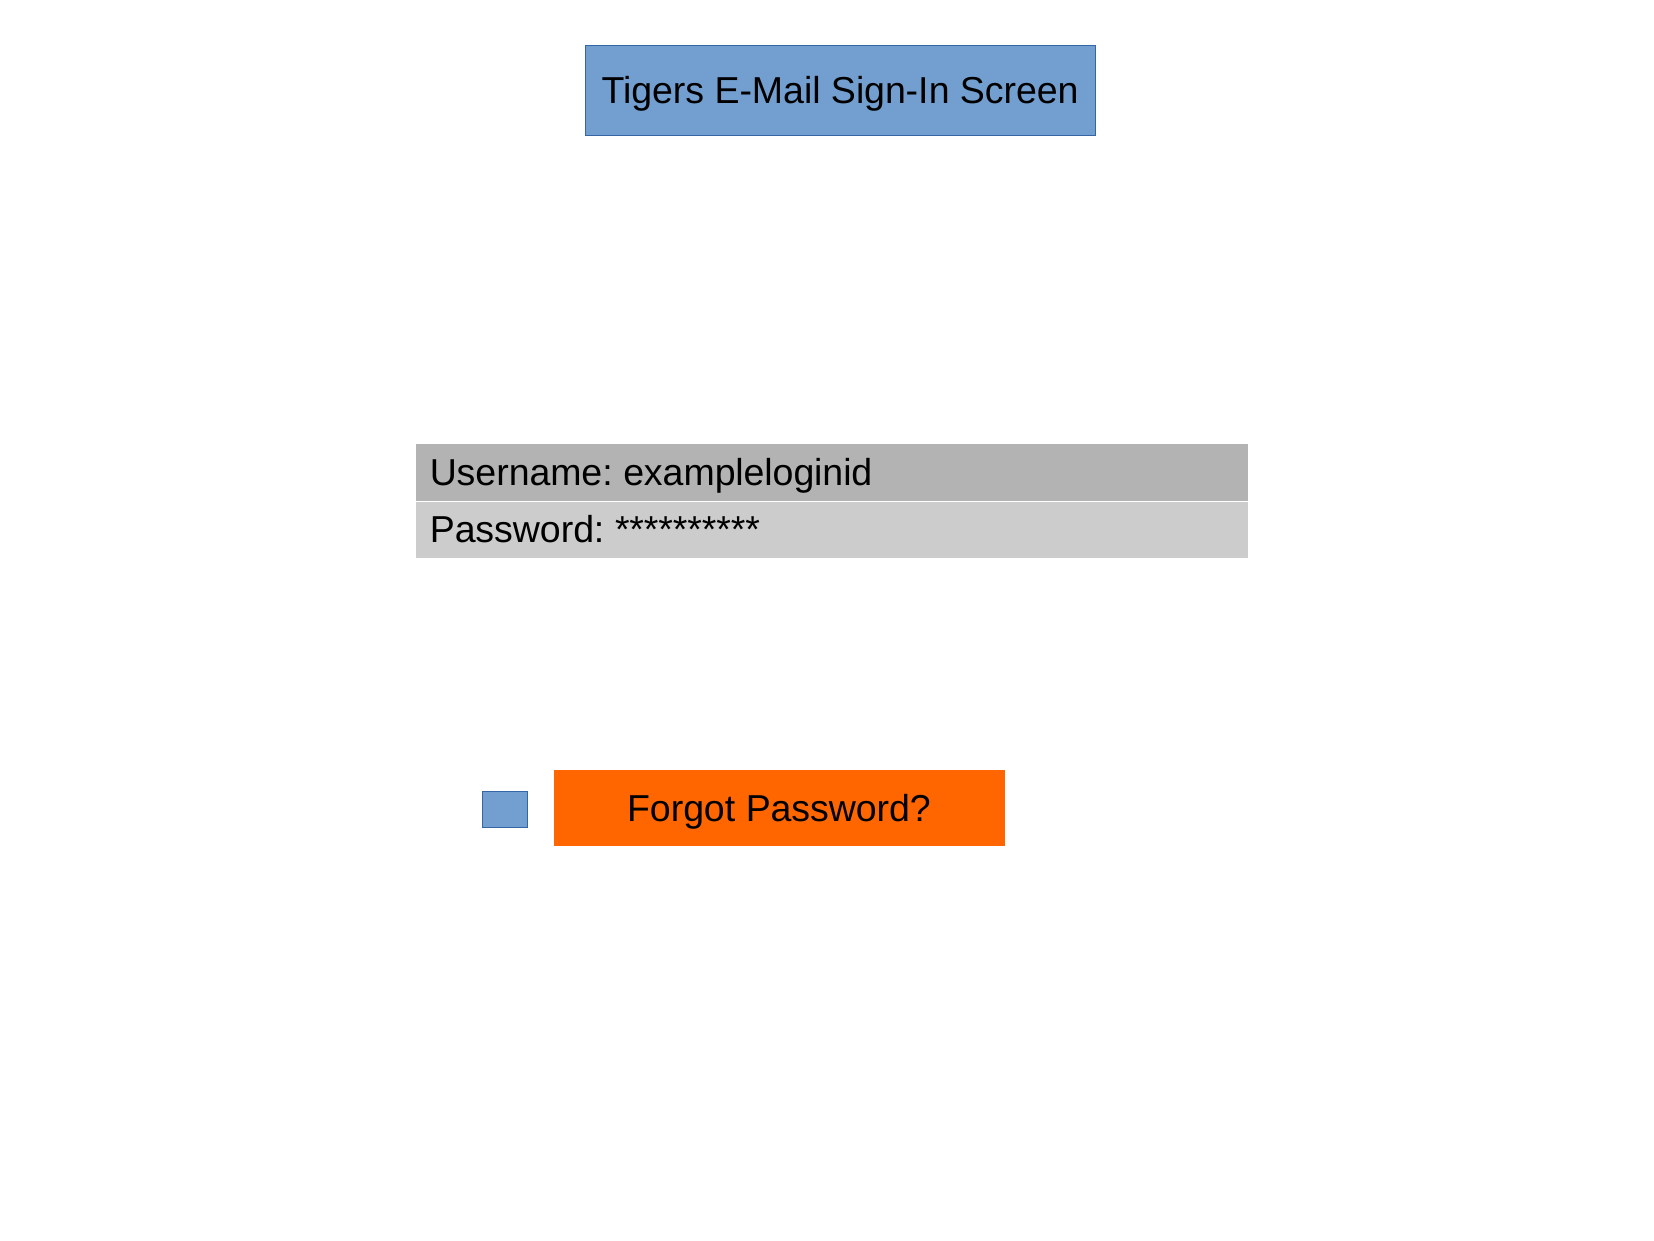

Tigers E-Mail Sign-In Screen
| Username: exampleloginid |
| --- |
| Password: \*\*\*\*\*\*\*\*\*\* |
Forgot Password?